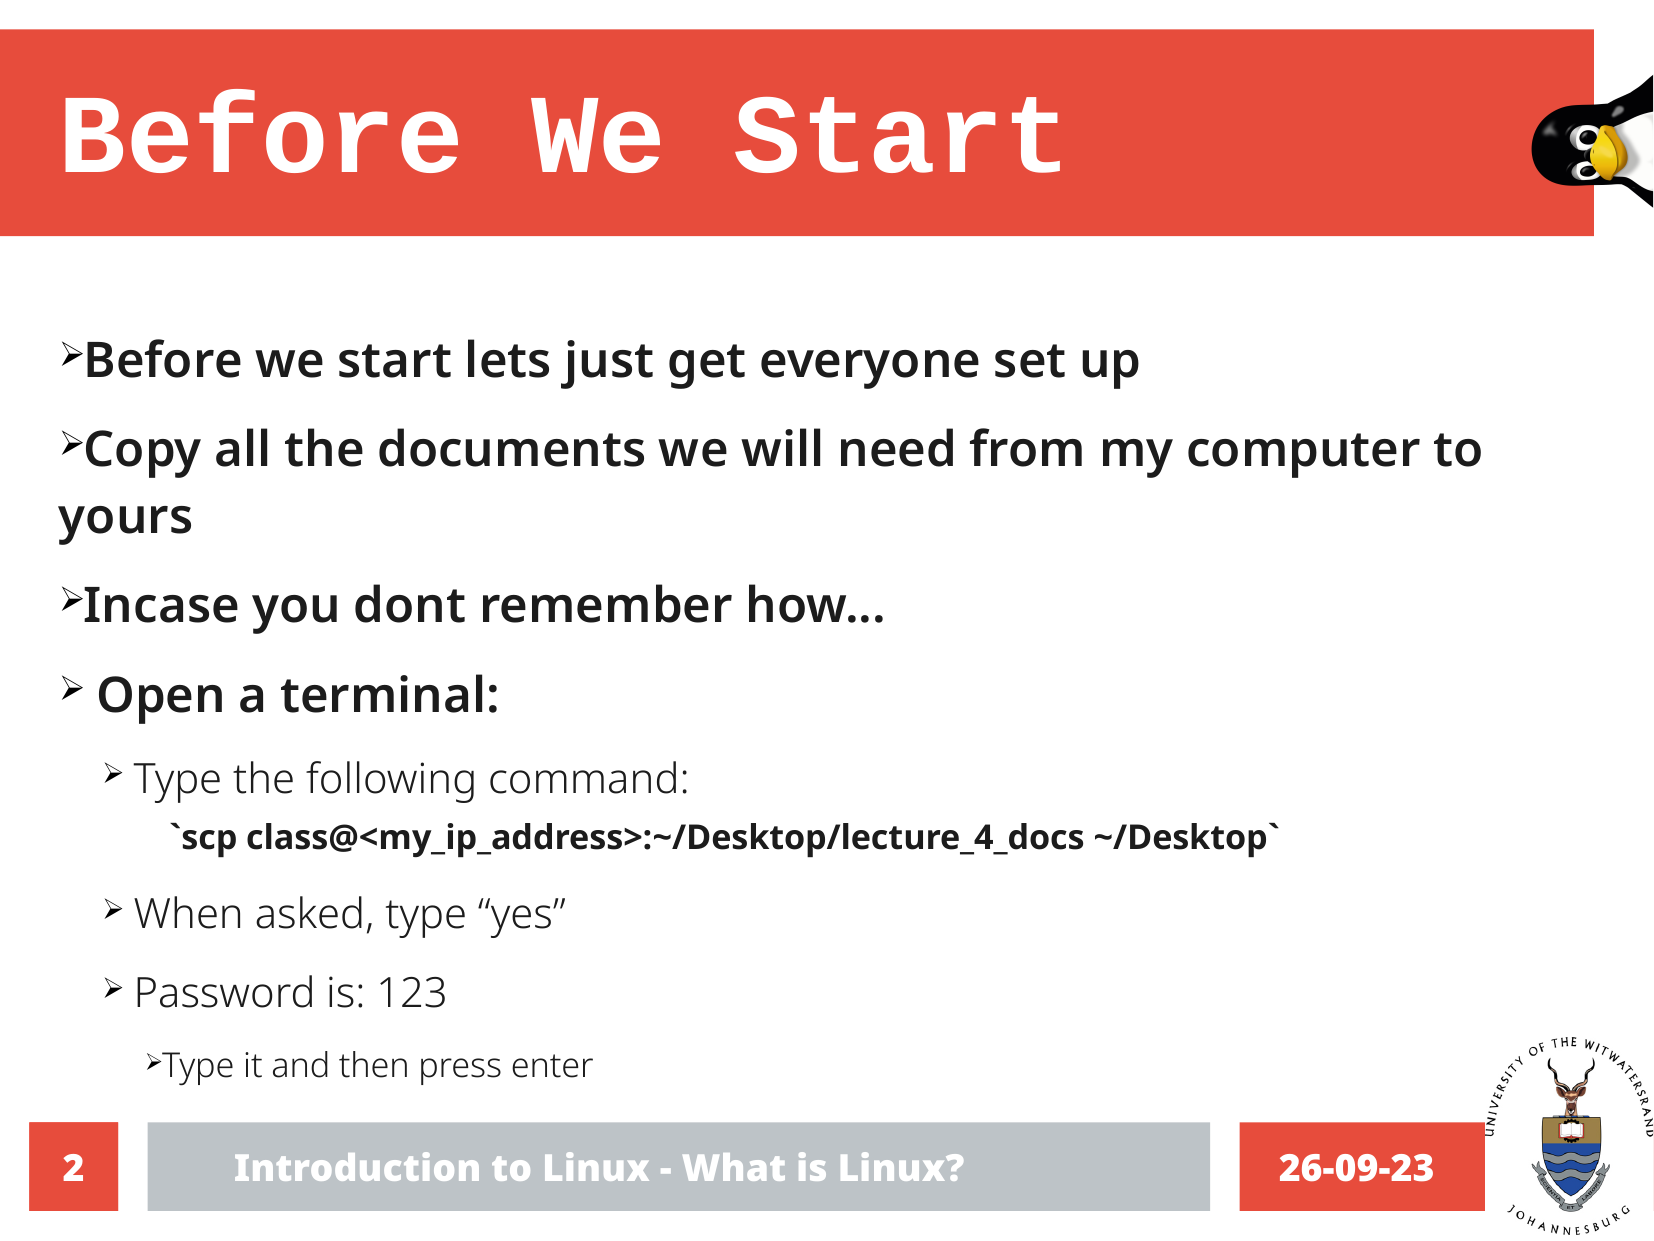

# Before We Start
Before we start lets just get everyone set up
Copy all the documents we will need from my computer to yours
Incase you dont remember how...
 Open a terminal:
 Type the following command:
	`scp class@<my_ip_address>:~/Desktop/lecture_4_docs ~/Desktop`
 When asked, type “yes”
 Password is: 123
Type it and then press enter
2
 Introduction to Linux - What is Linux?